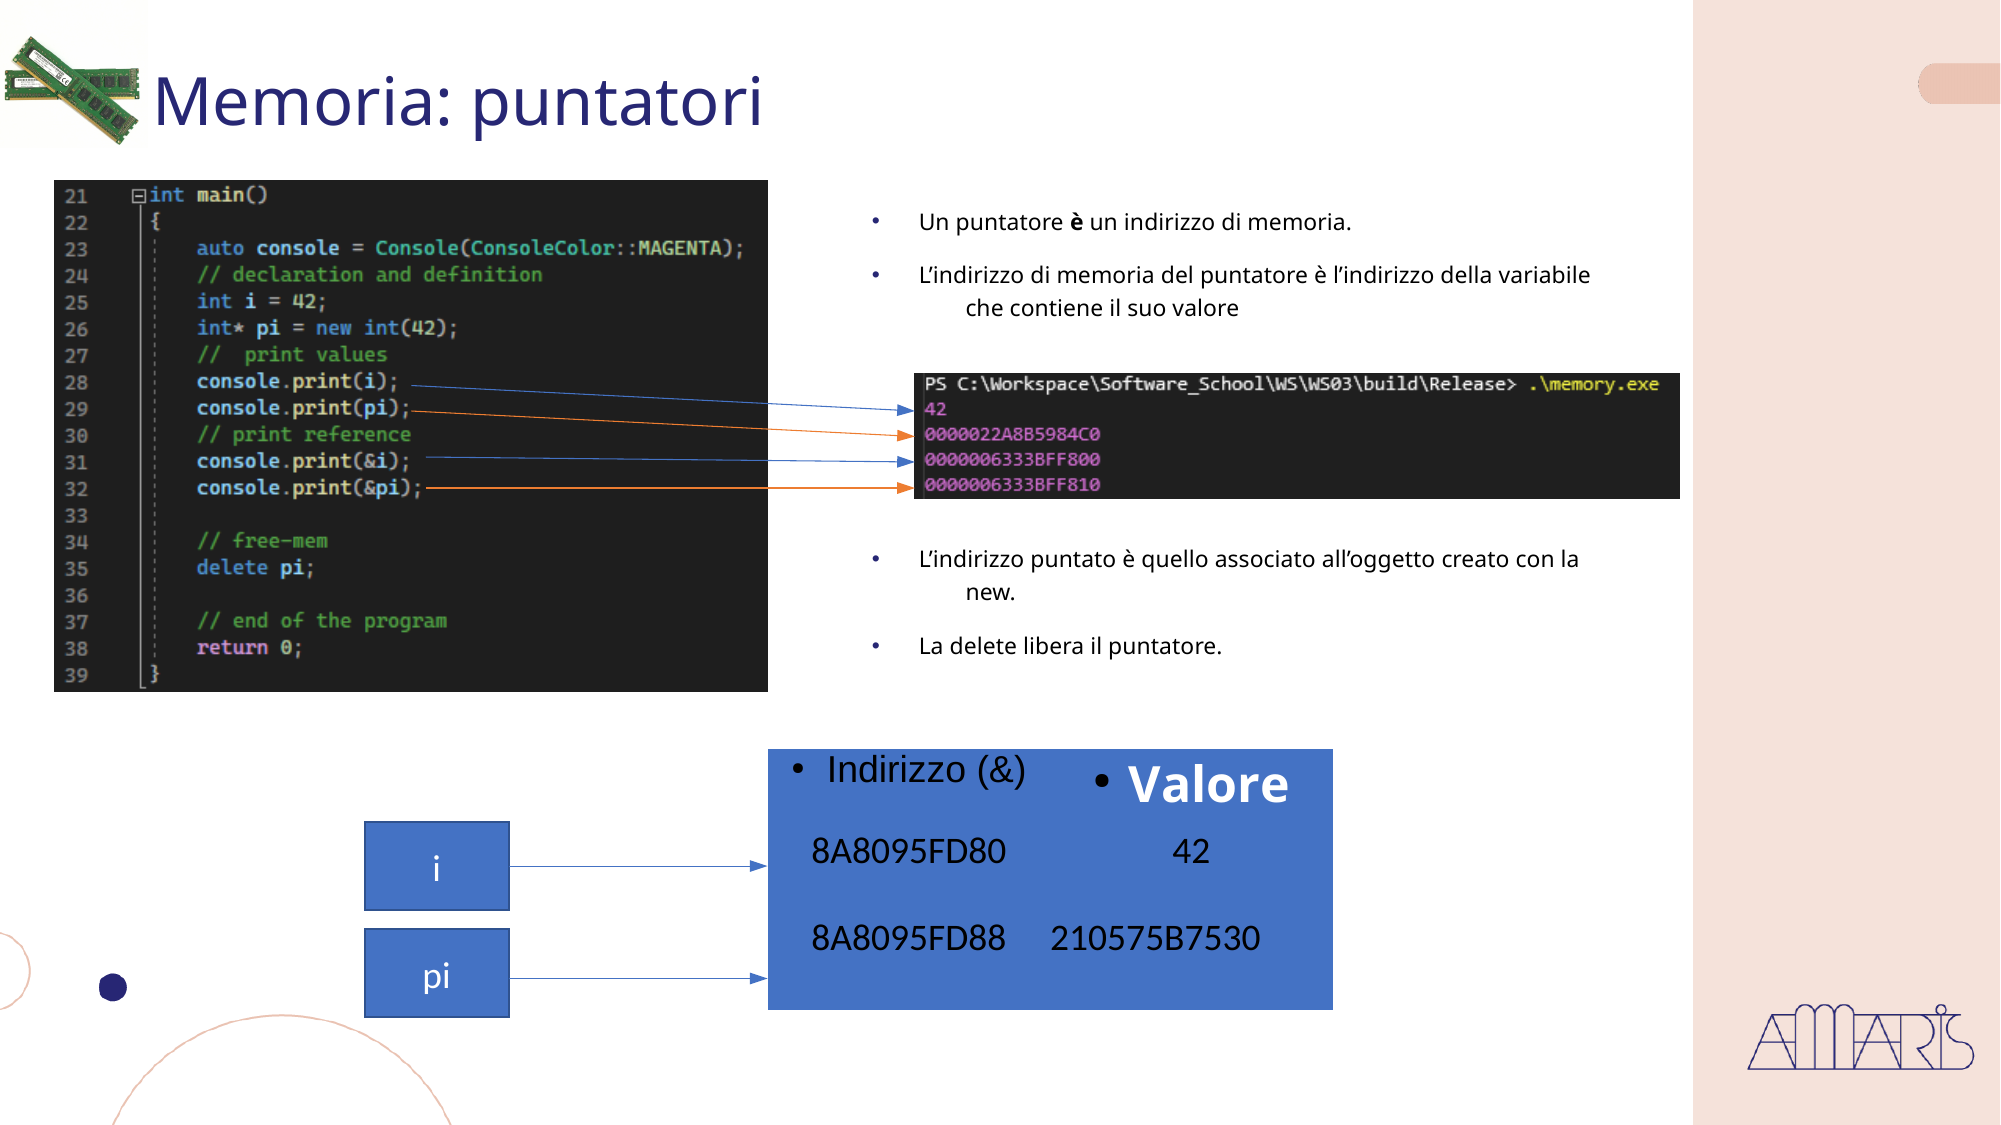

# Memoria: puntatori
Un puntatore è un indirizzo di memoria.
L’indirizzo di memoria del puntatore è l’indirizzo della variabile che contiene il suo valore
L’indirizzo puntato è quello associato all’oggetto creato con la new.
La delete libera il puntatore.
| Indirizzo (&) | Valore |
| --- | --- |
| 8A8095FD80 | 42 |
| 8A8095FD88 | 210575B7530 |
i
pi